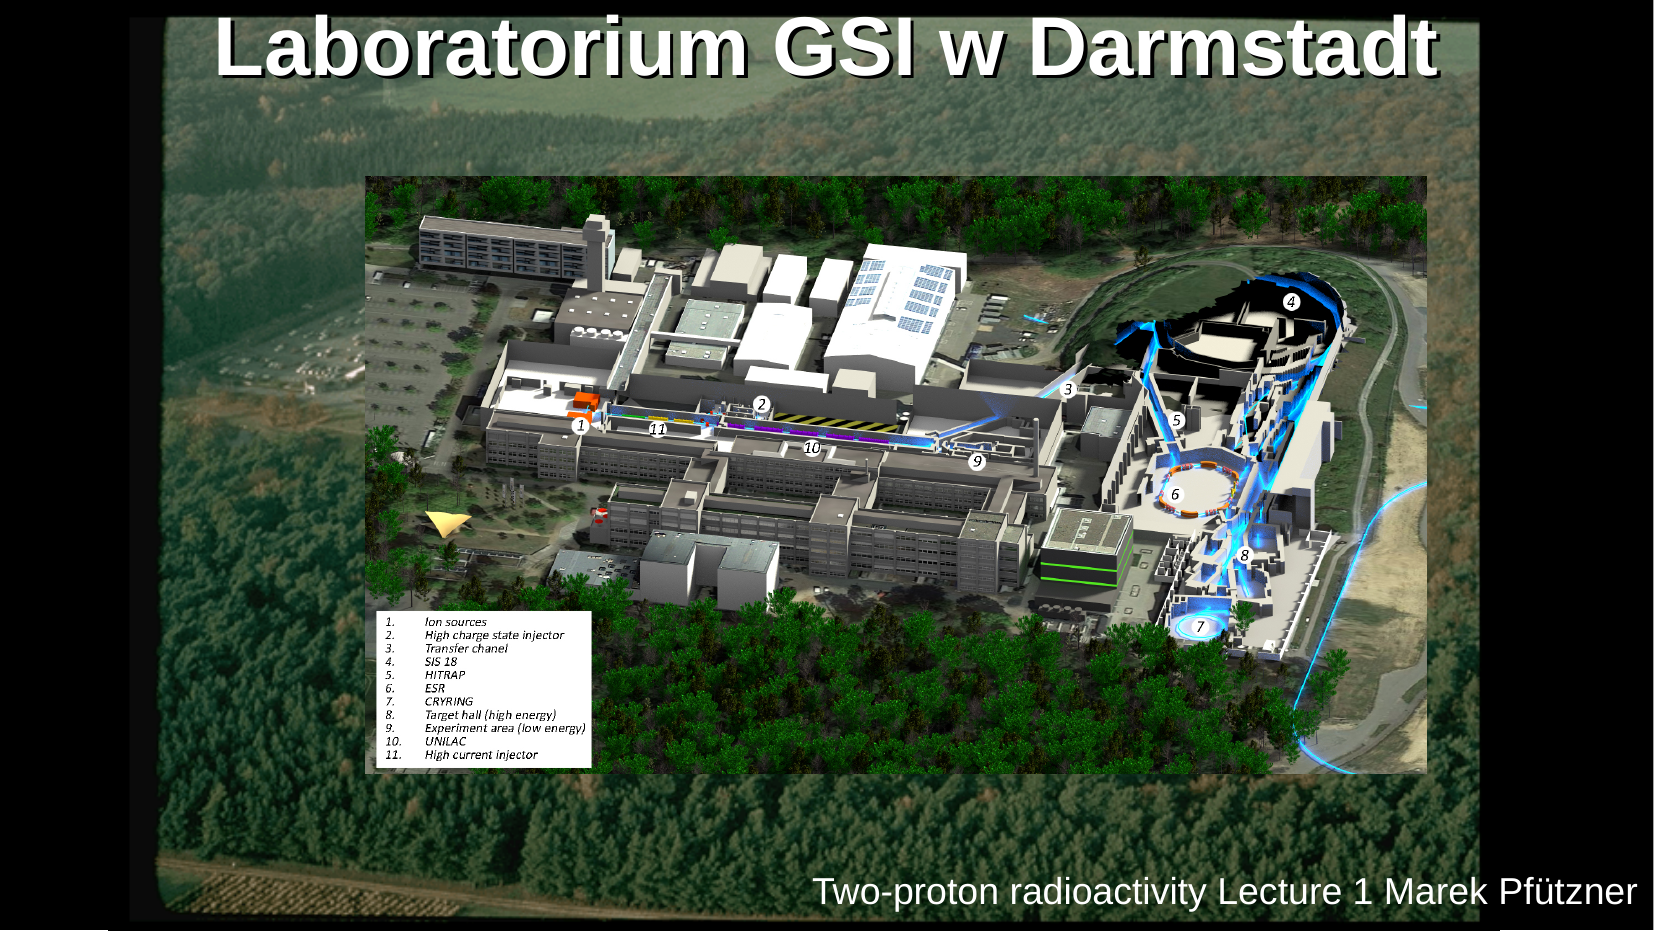

# Laboratorium GSI w Darmstadt
Two-proton radioactivity Lecture 1 Marek Pfützner